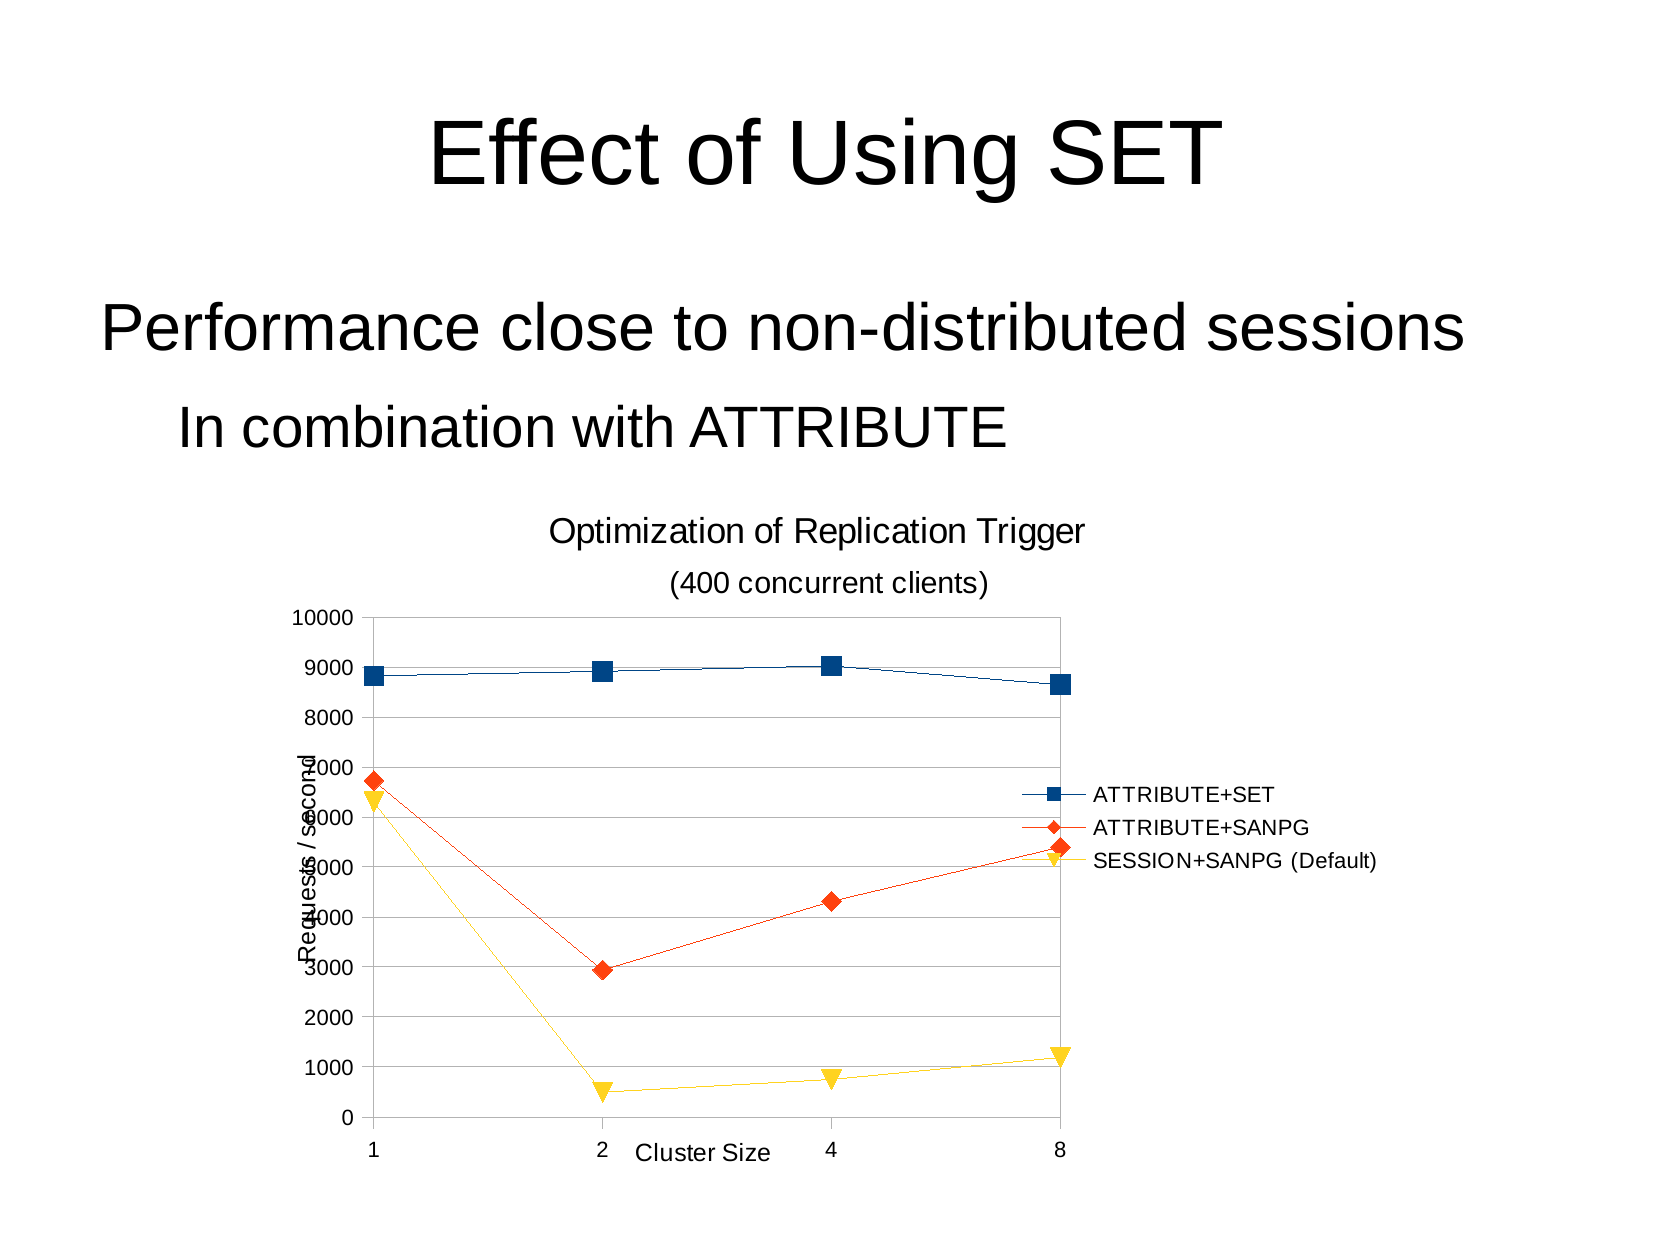

# Effect of Using SET
Performance close to non-distributed sessions
In combination with ATTRIBUTE
### Chart: Optimization of Replication Trigger
(400 concurrent clients)
| Category | ATTRIBUTE+SET | ATTRIBUTE+SANPG | SESSION+SANPG (Default) |
|---|---|---|---|
| 1 | 8823.0 | 6730.0 | 6303.0 |
| 2 | 8913.0 | 2940.0 | 496.0 |
| 4 | 9022.0 | 4315.0 | 752.0 |
| 8 | 8646.0 | 5399.0 | 1192.0 |